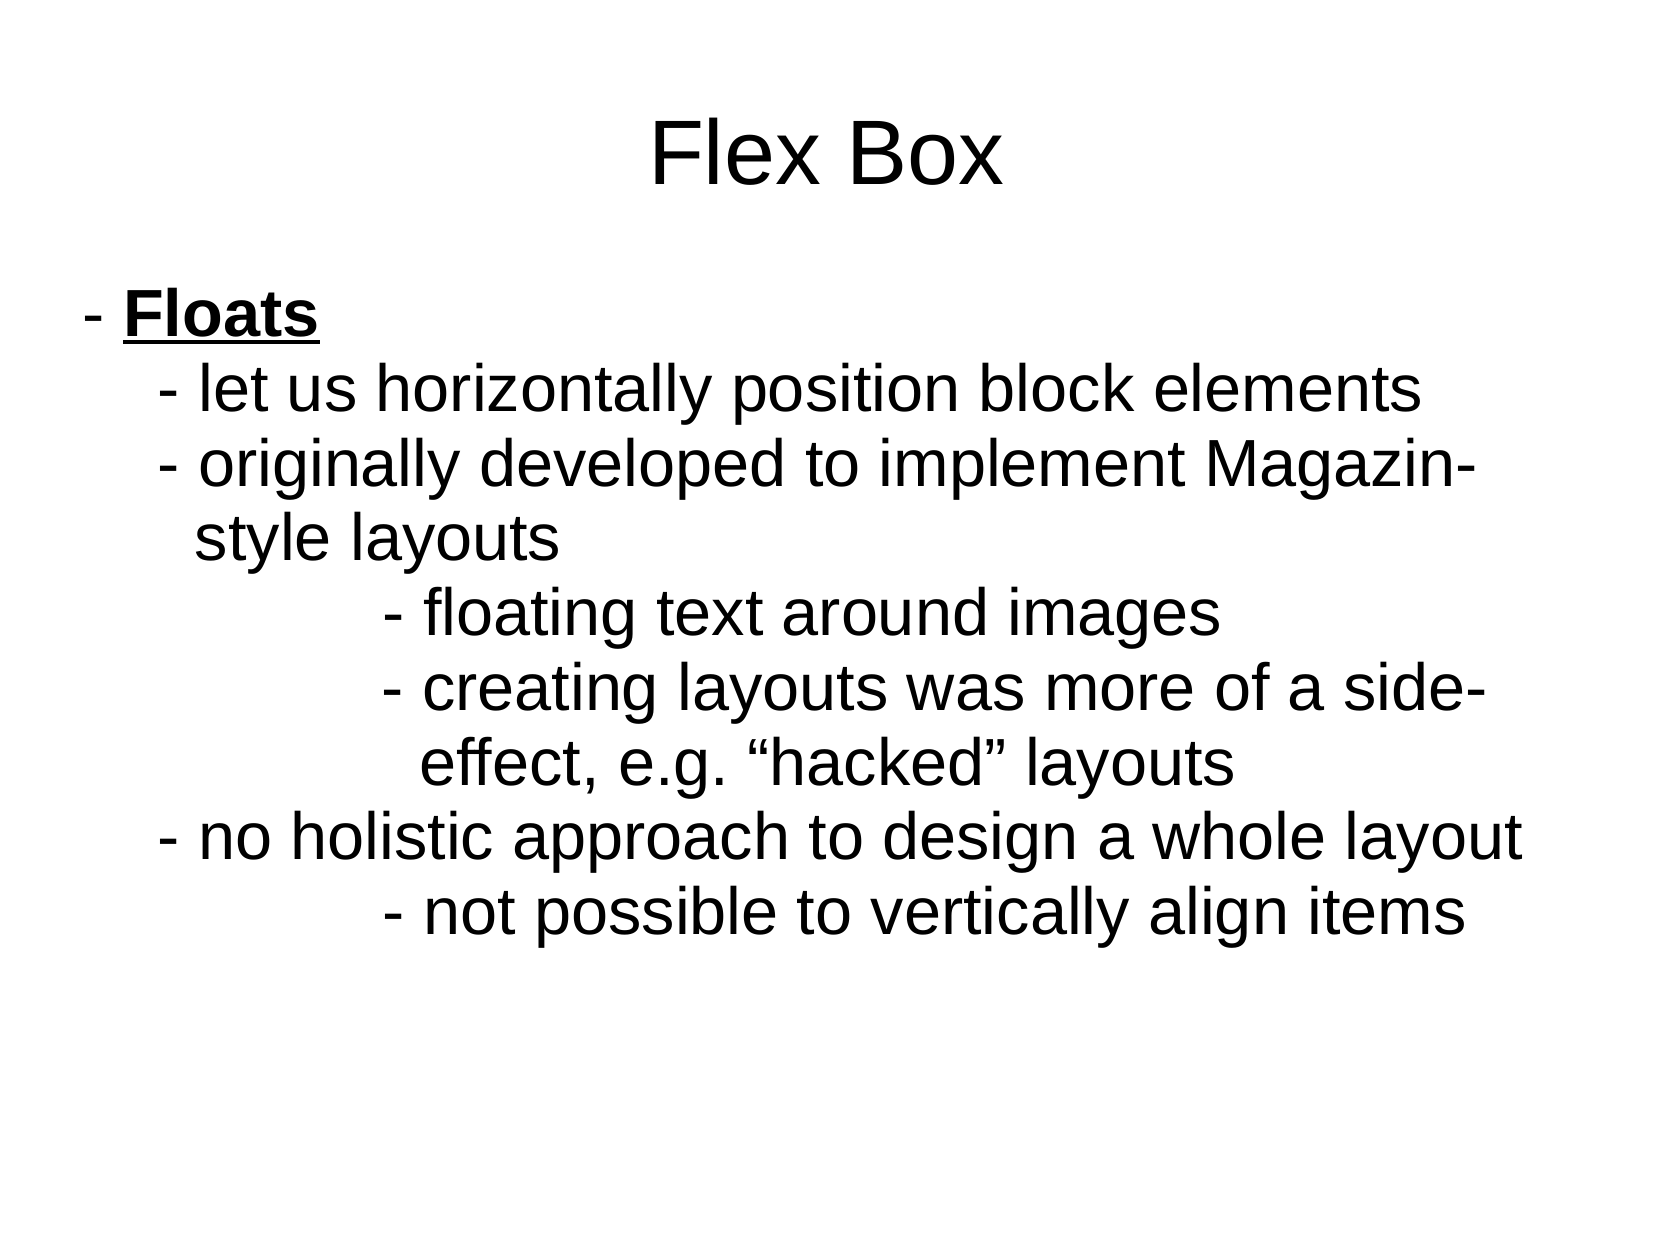

# Flex Box
- Floats
	- let us horizontally position block elements
	- originally developed to implement Magazin-
	 style layouts
				- floating text around images
			 - creating layouts was more of a side-
				 effect, e.g. “hacked” layouts
	- no holistic approach to design a whole layout
				- not possible to vertically align items